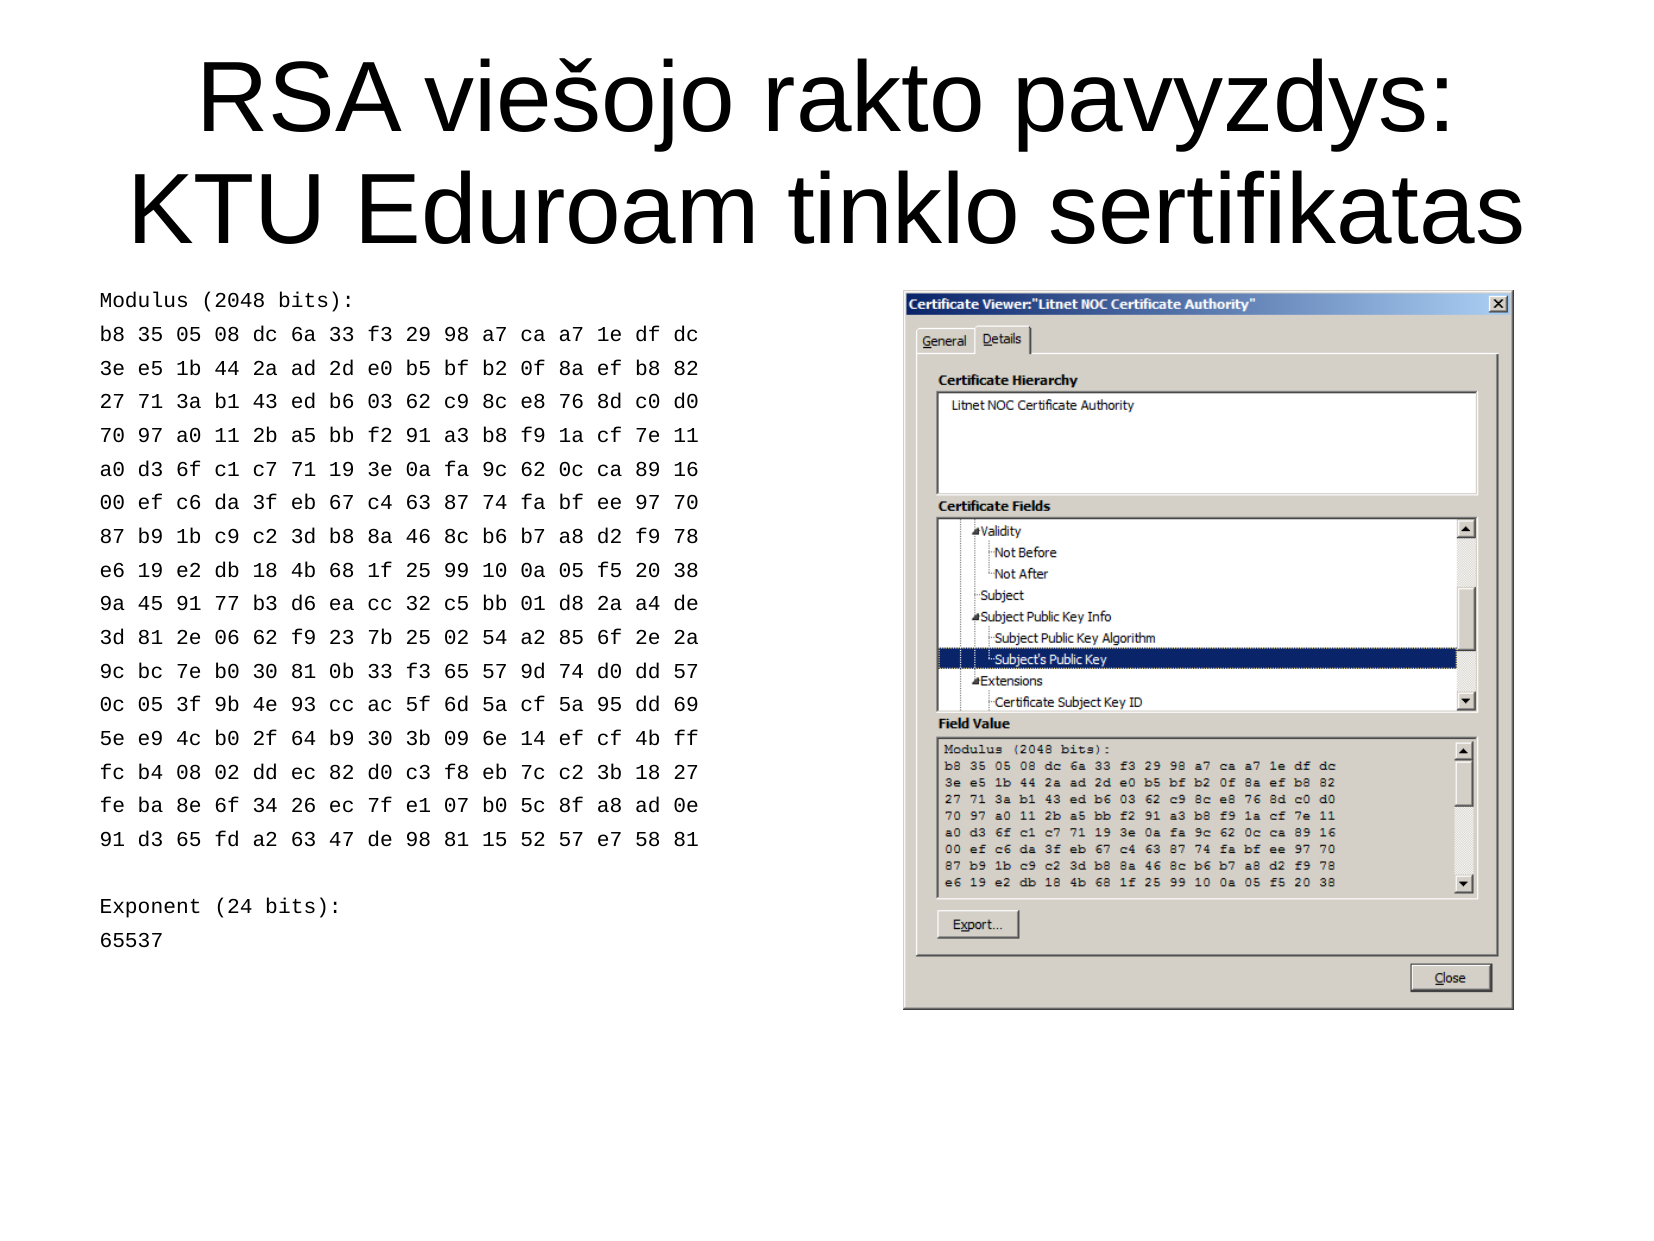

# RSA viešojo rakto pavyzdys: KTU Eduroam tinklo sertifikatas
Modulus (2048 bits):
b8 35 05 08 dc 6a 33 f3 29 98 a7 ca a7 1e df dc
3e e5 1b 44 2a ad 2d e0 b5 bf b2 0f 8a ef b8 82
27 71 3a b1 43 ed b6 03 62 c9 8c e8 76 8d c0 d0
70 97 a0 11 2b a5 bb f2 91 a3 b8 f9 1a cf 7e 11
a0 d3 6f c1 c7 71 19 3e 0a fa 9c 62 0c ca 89 16
00 ef c6 da 3f eb 67 c4 63 87 74 fa bf ee 97 70
87 b9 1b c9 c2 3d b8 8a 46 8c b6 b7 a8 d2 f9 78
e6 19 e2 db 18 4b 68 1f 25 99 10 0a 05 f5 20 38
9a 45 91 77 b3 d6 ea cc 32 c5 bb 01 d8 2a a4 de
3d 81 2e 06 62 f9 23 7b 25 02 54 a2 85 6f 2e 2a
9c bc 7e b0 30 81 0b 33 f3 65 57 9d 74 d0 dd 57
0c 05 3f 9b 4e 93 cc ac 5f 6d 5a cf 5a 95 dd 69
5e e9 4c b0 2f 64 b9 30 3b 09 6e 14 ef cf 4b ff
fc b4 08 02 dd ec 82 d0 c3 f8 eb 7c c2 3b 18 27
fe ba 8e 6f 34 26 ec 7f e1 07 b0 5c 8f a8 ad 0e
91 d3 65 fd a2 63 47 de 98 81 15 52 57 e7 58 81
Exponent (24 bits):
65537